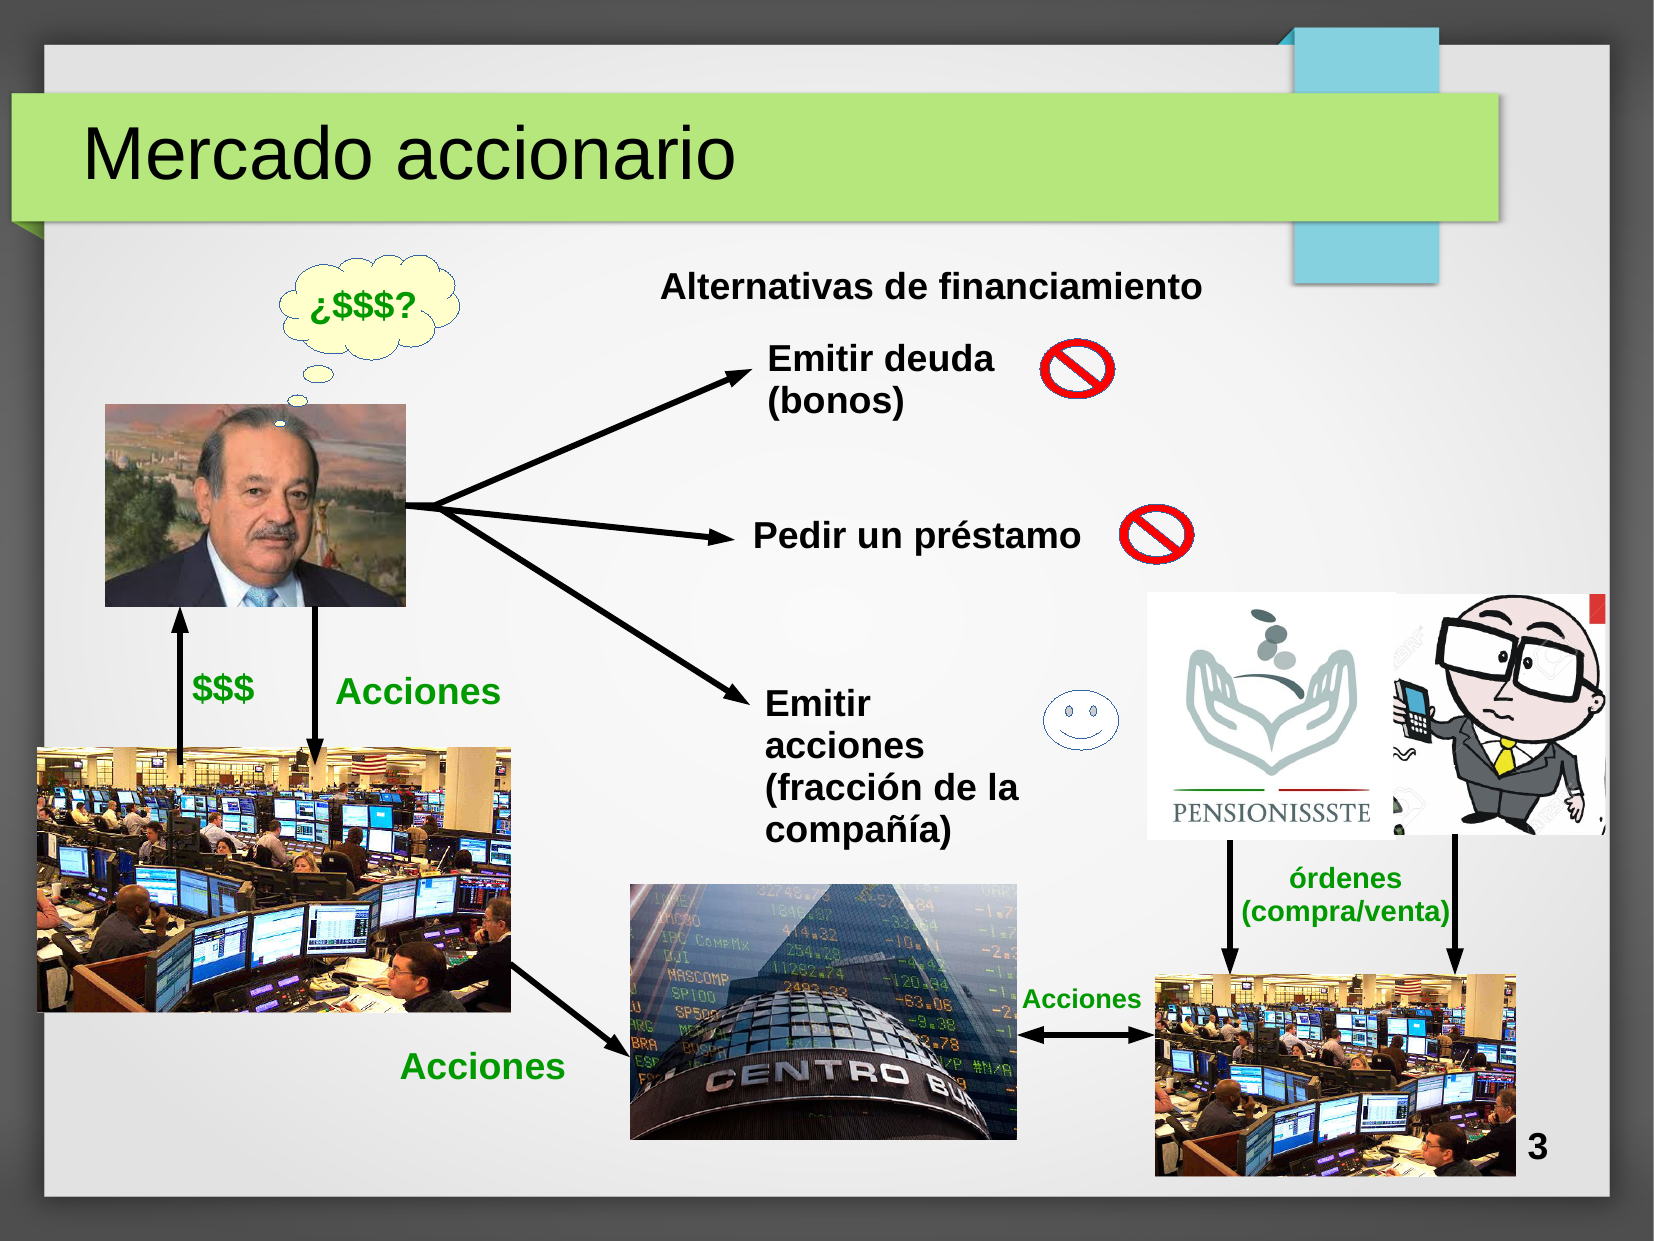

# Mercado accionario
¿$$$?
Alternativas de financiamiento
Emitir deuda (bonos)
Pedir un préstamo
$$$
Acciones
Emitir acciones (fracción de la compañía)
órdenes (compra/venta)
Acciones
Acciones
2